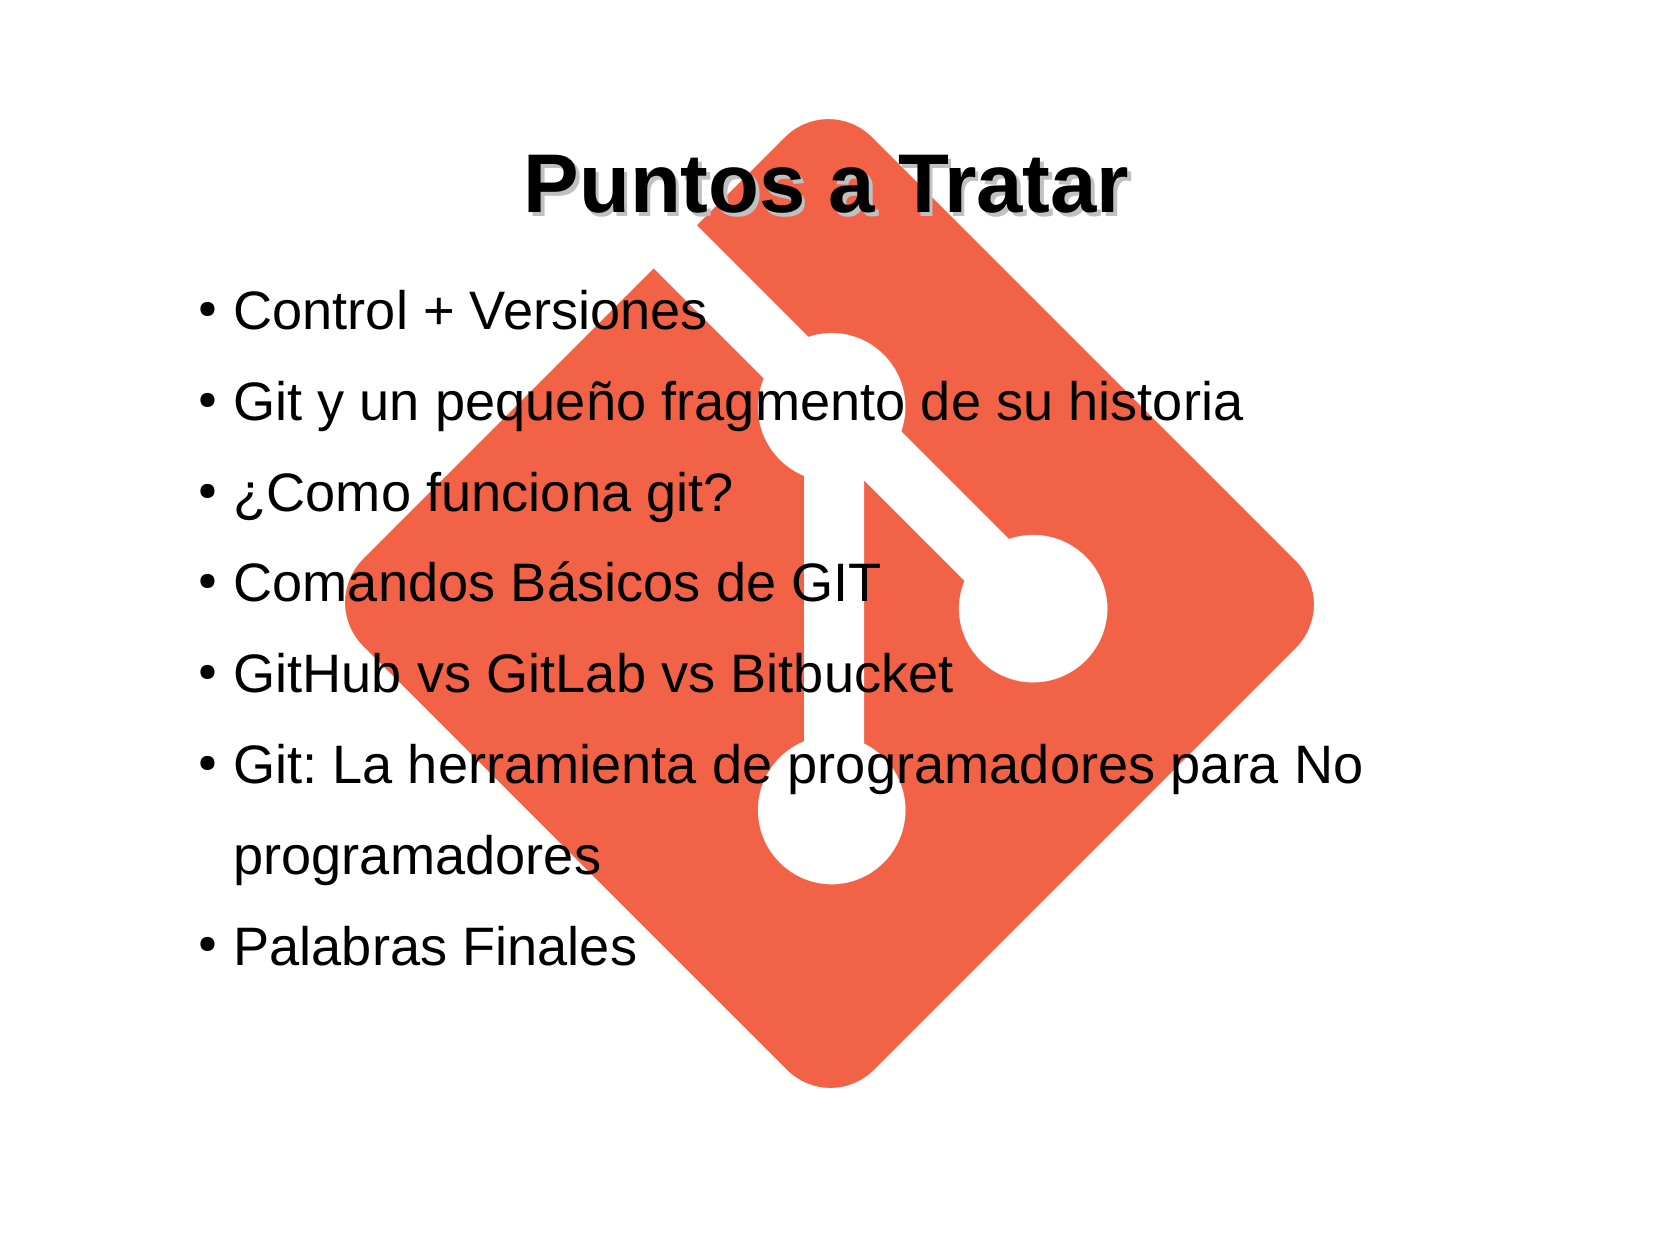

Puntos a Tratar
Control + Versiones
Git y un pequeño fragmento de su historia
¿Como funciona git?
Comandos Básicos de GIT
GitHub vs GitLab vs Bitbucket
Git: La herramienta de programadores para No programadores
Palabras Finales